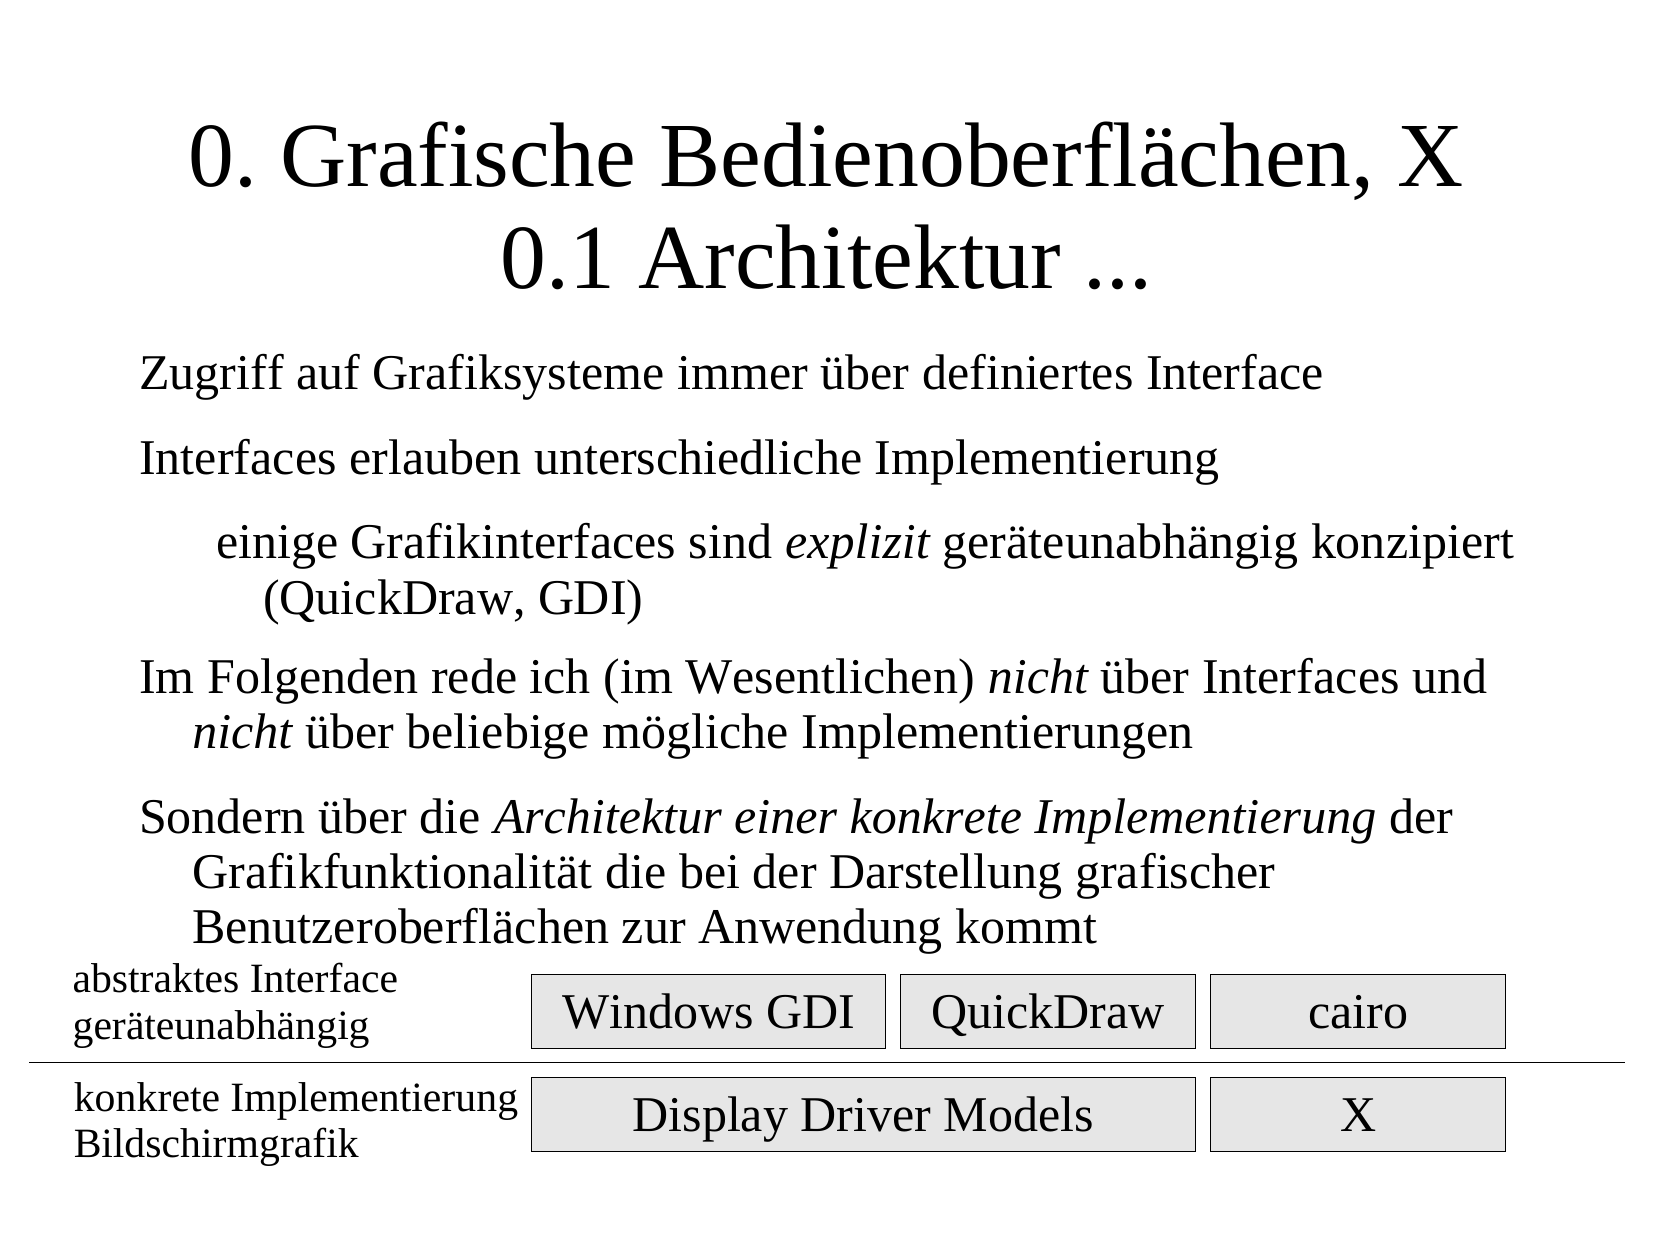

# 0. Grafische Bedienoberflächen, X 0.1 Architektur ...
Zugriff auf Grafiksysteme immer über definiertes Interface
Interfaces erlauben unterschiedliche Implementierung
einige Grafikinterfaces sind explizit geräteunabhängig konzipiert (QuickDraw, GDI)
Im Folgenden rede ich (im Wesentlichen) nicht über Interfaces und nicht über beliebige mögliche Implementierungen
Sondern über die Architektur einer konkrete Implementierung der Grafikfunktionalität die bei der Darstellung grafischer Benutzeroberflächen zur Anwendung kommt
abstraktes Interface
geräteunabhängig
Windows GDI
QuickDraw
konkrete Implementierung
Bildschirmgrafik
Display Driver Models
X
cairo